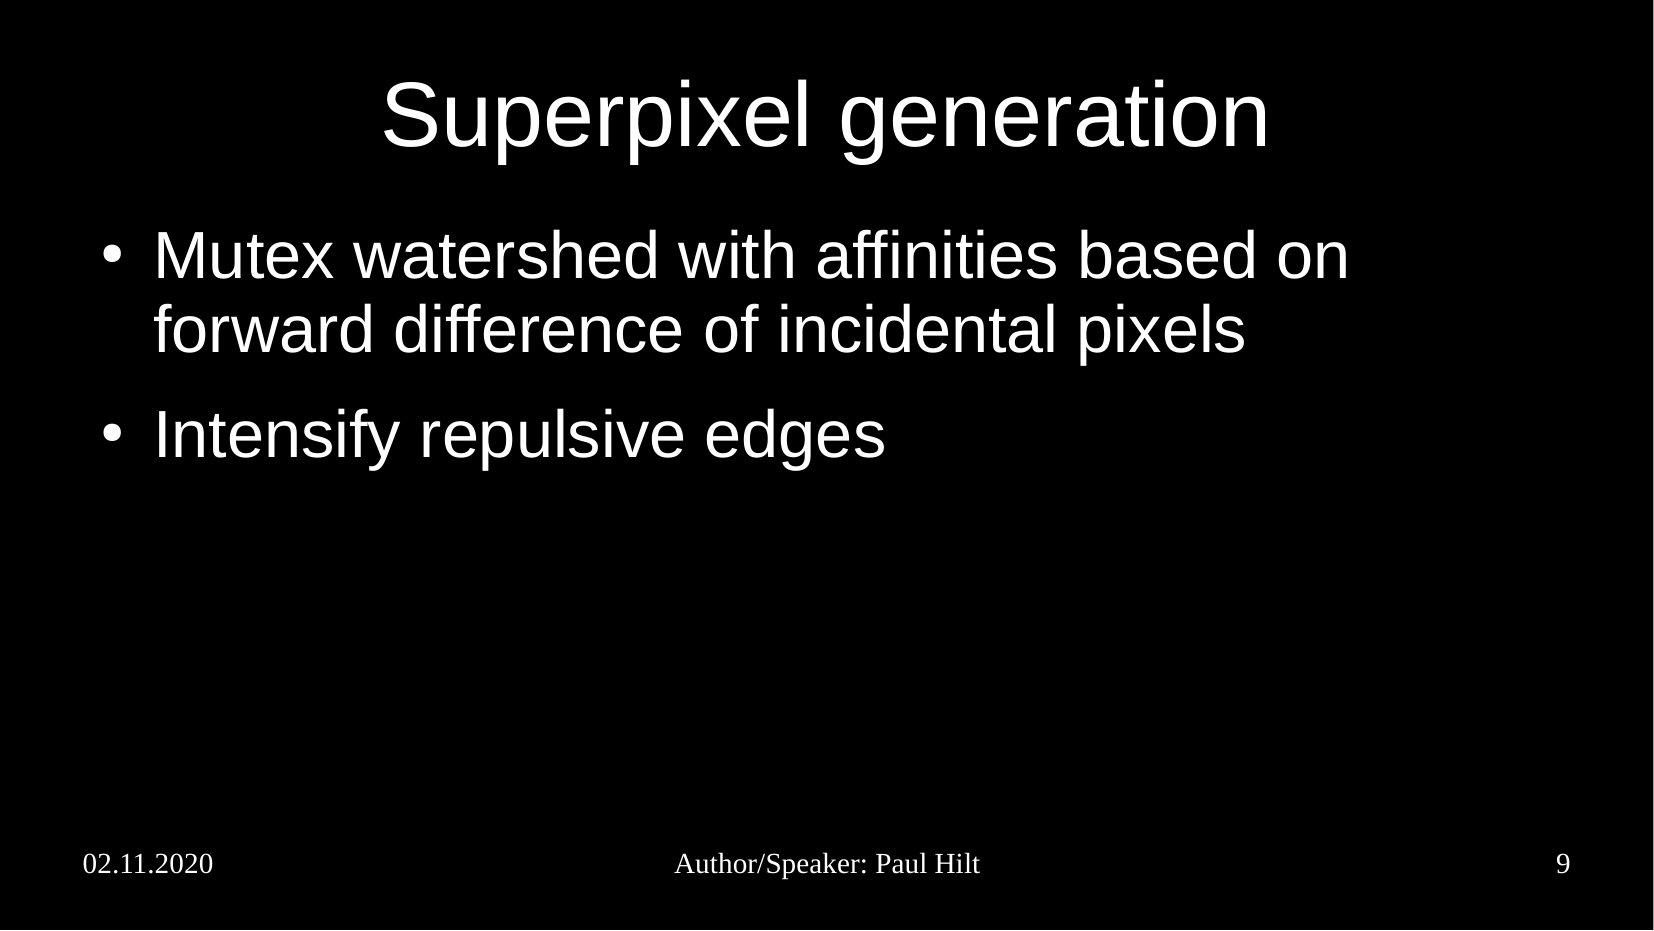

# Superpixel generation
Mutex watershed with affinities based on forward difference of incidental pixels
Intensify repulsive edges
9